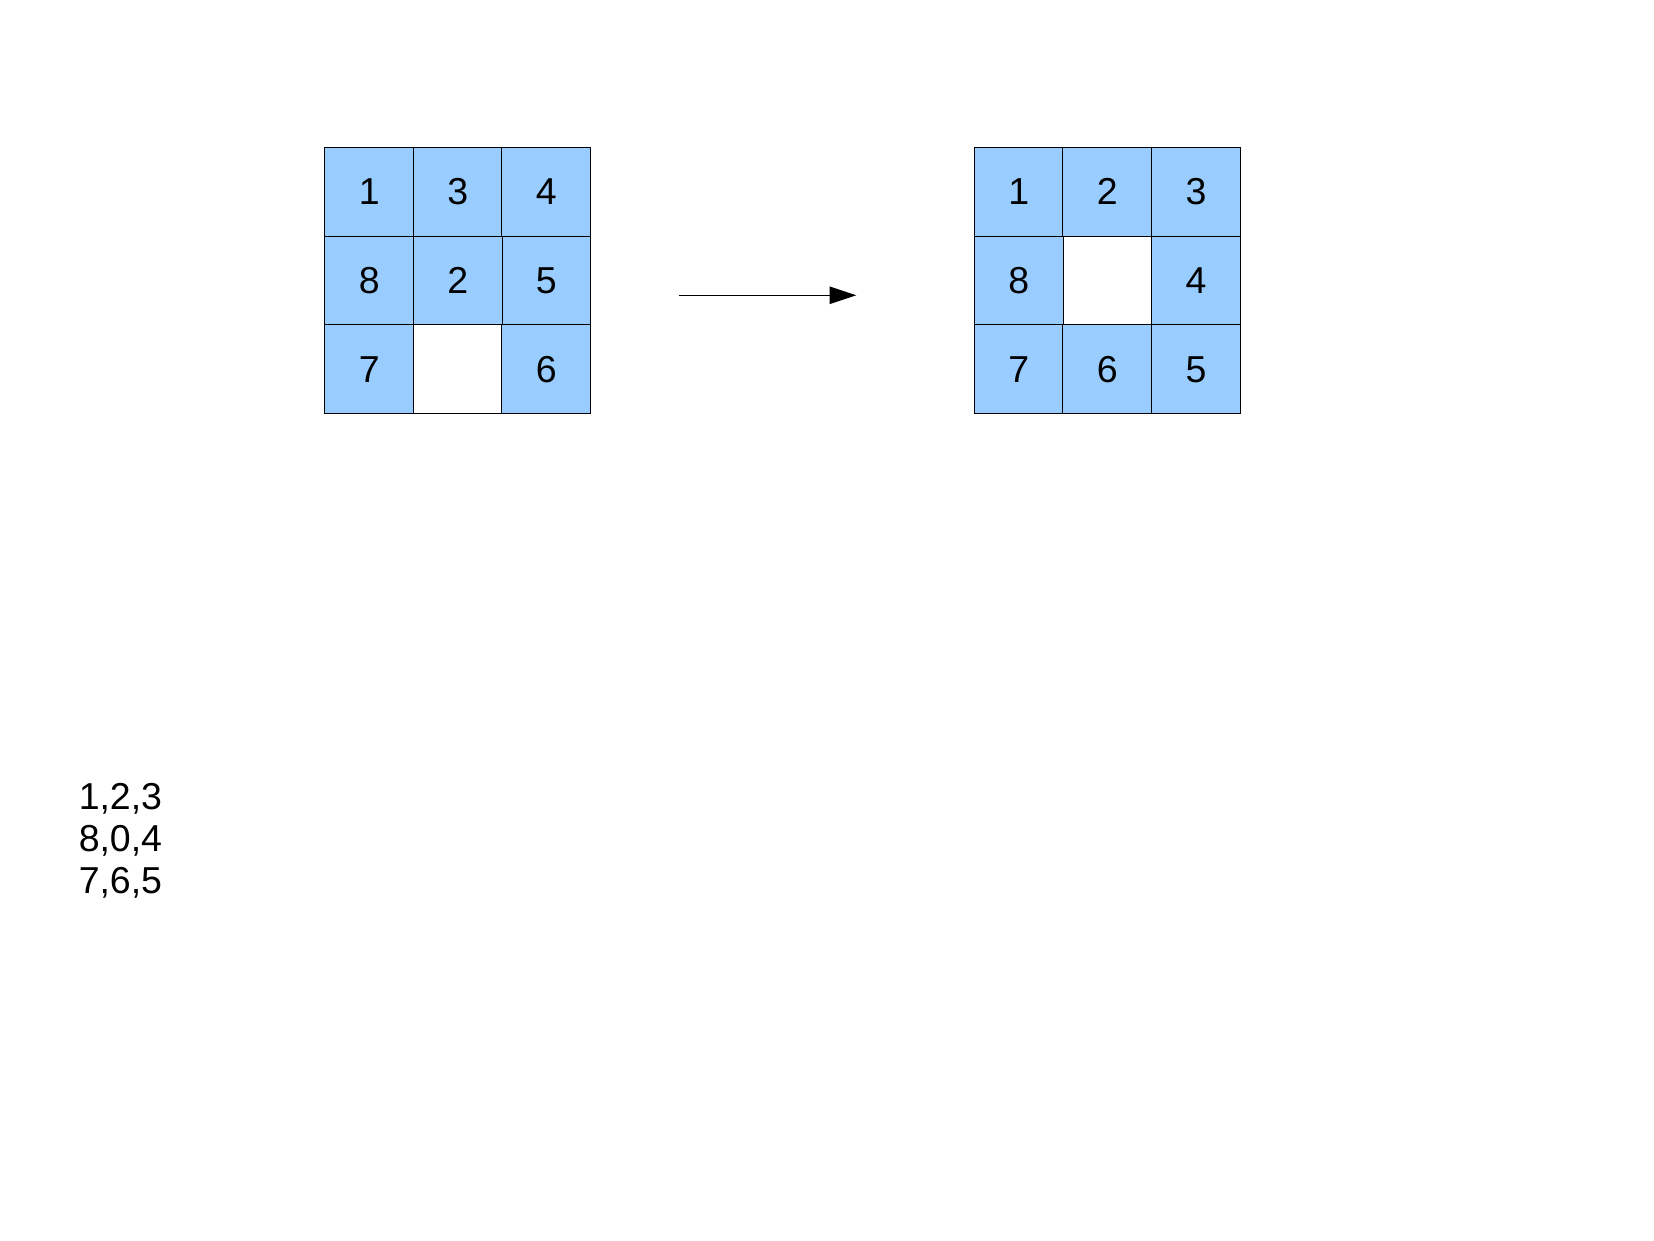

1
1
1
3
1
1
1
4
1
1
1
2
1
1
1
3
1
8
2
1
1
5
1
8
1
1
1
4
1
7
1
1
1
6
1
7
1
6
1
1
1
5
1,2,3
8,0,4
7,6,5